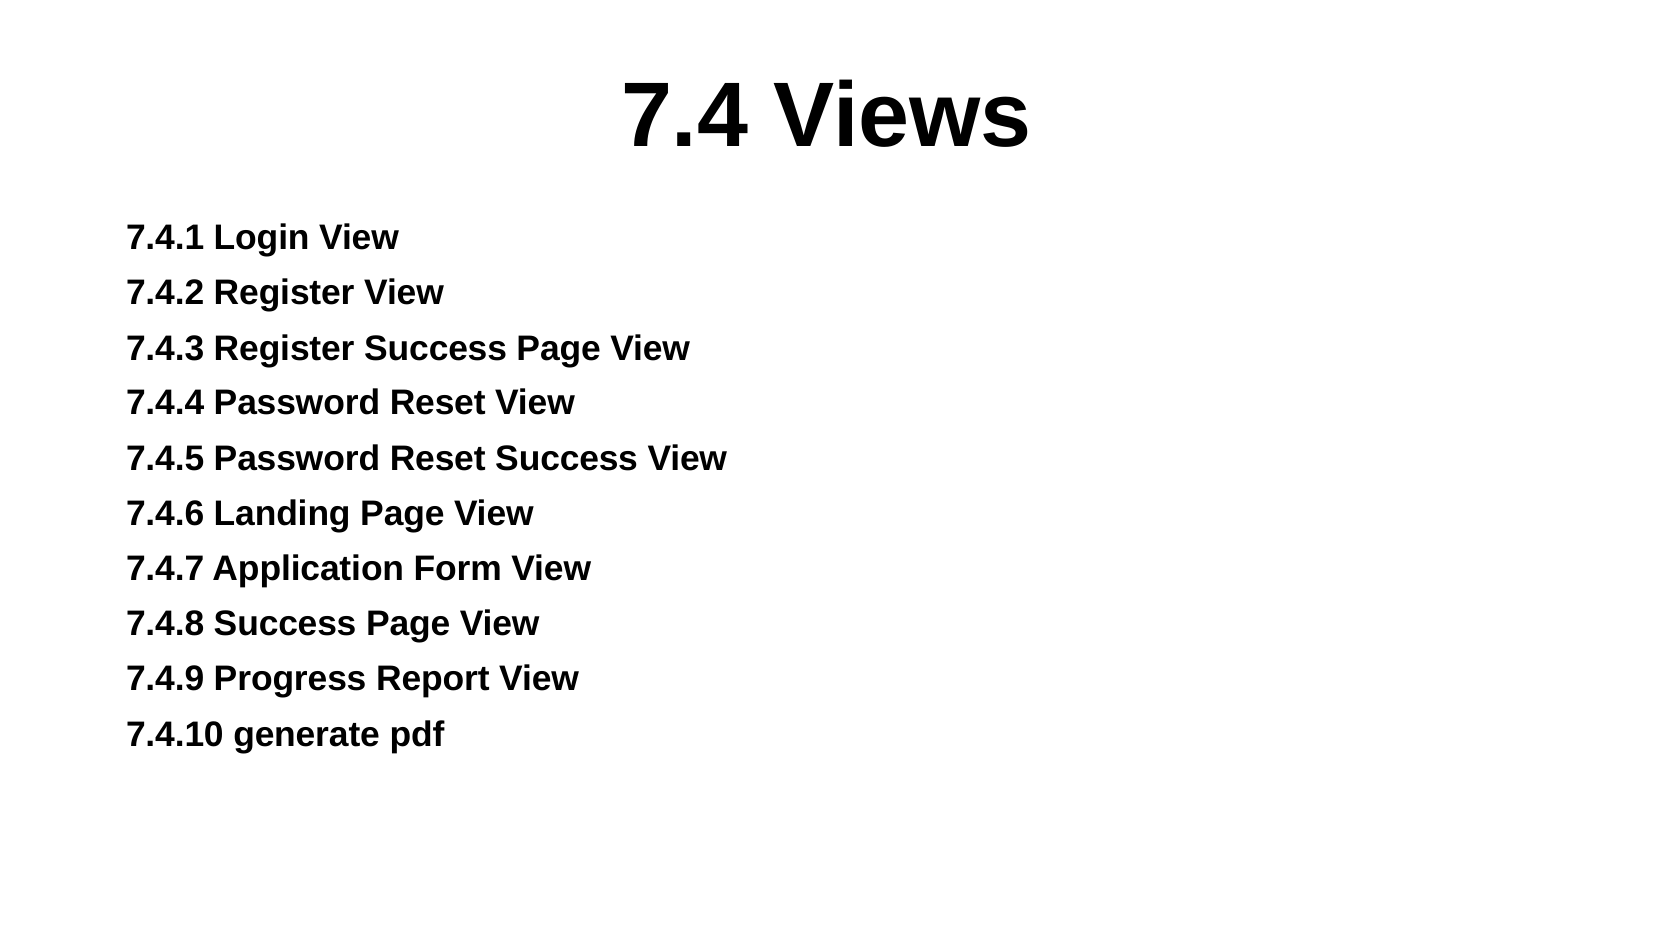

# 7.4 Views
7.4.1 Login View
7.4.2 Register View
7.4.3 Register Success Page View
7.4.4 Password Reset View
7.4.5 Password Reset Success View
7.4.6 Landing Page View
7.4.7 Application Form View
7.4.8 Success Page View
7.4.9 Progress Report View
7.4.10 generate pdf